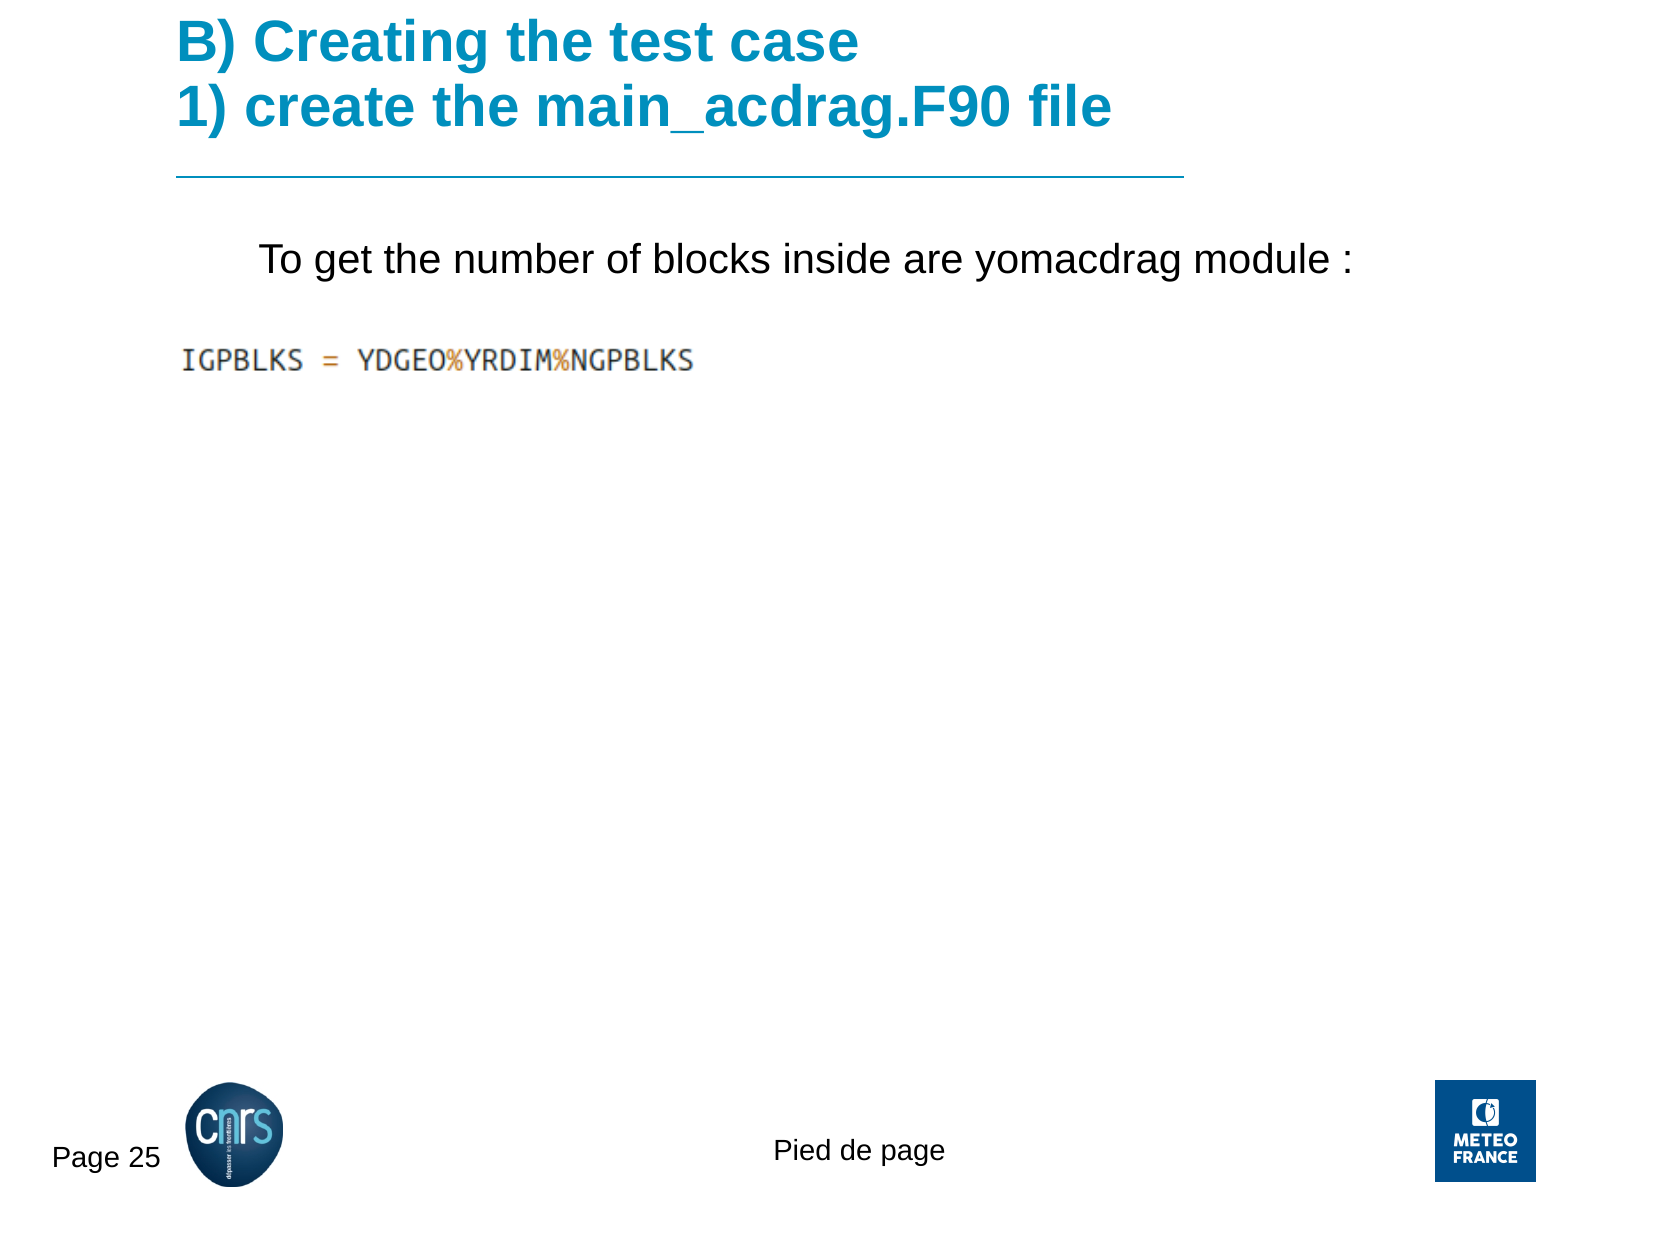

# B) Creating the test case 1) create the main_acdrag.F90 file
To get the number of blocks inside are yomacdrag module :
Pied de page
25